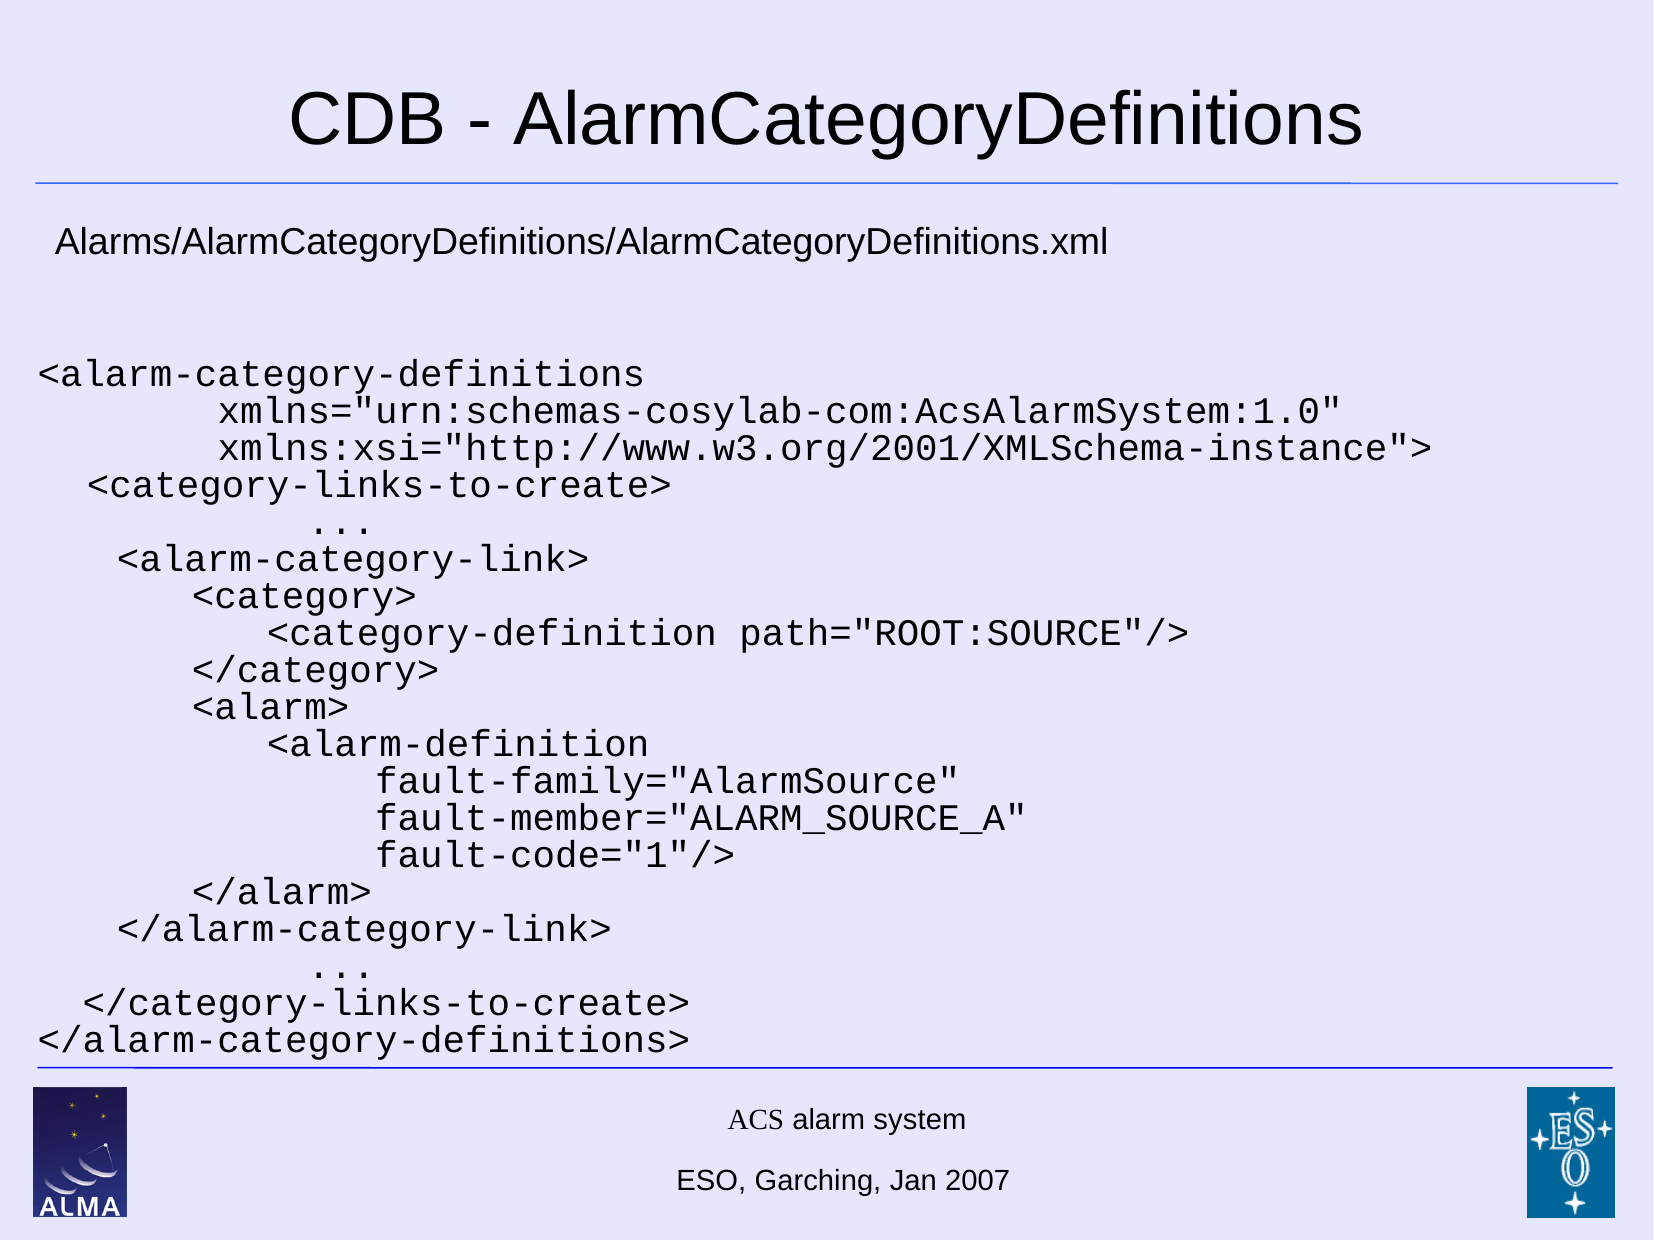

# CDB - AlarmCategoryDefinitions
Alarms/AlarmCategoryDefinitions/AlarmCategoryDefinitions.xml
<alarm-category-definitions
 xmlns="urn:schemas-cosylab-com:AcsAlarmSystem:1.0"
 xmlns:xsi="http://www.w3.org/2001/XMLSchema-instance">
	 <category-links-to-create>
 ...
		<alarm-category-link>
			<category>
				<category-definition path="ROOT:SOURCE"/>
			</category>
			<alarm>
				<alarm-definition
 fault-family="AlarmSource"
 fault-member="ALARM_SOURCE_A"
 fault-code="1"/>
			</alarm>
		</alarm-category-link>
 ...
 </category-links-to-create>
</alarm-category-definitions>